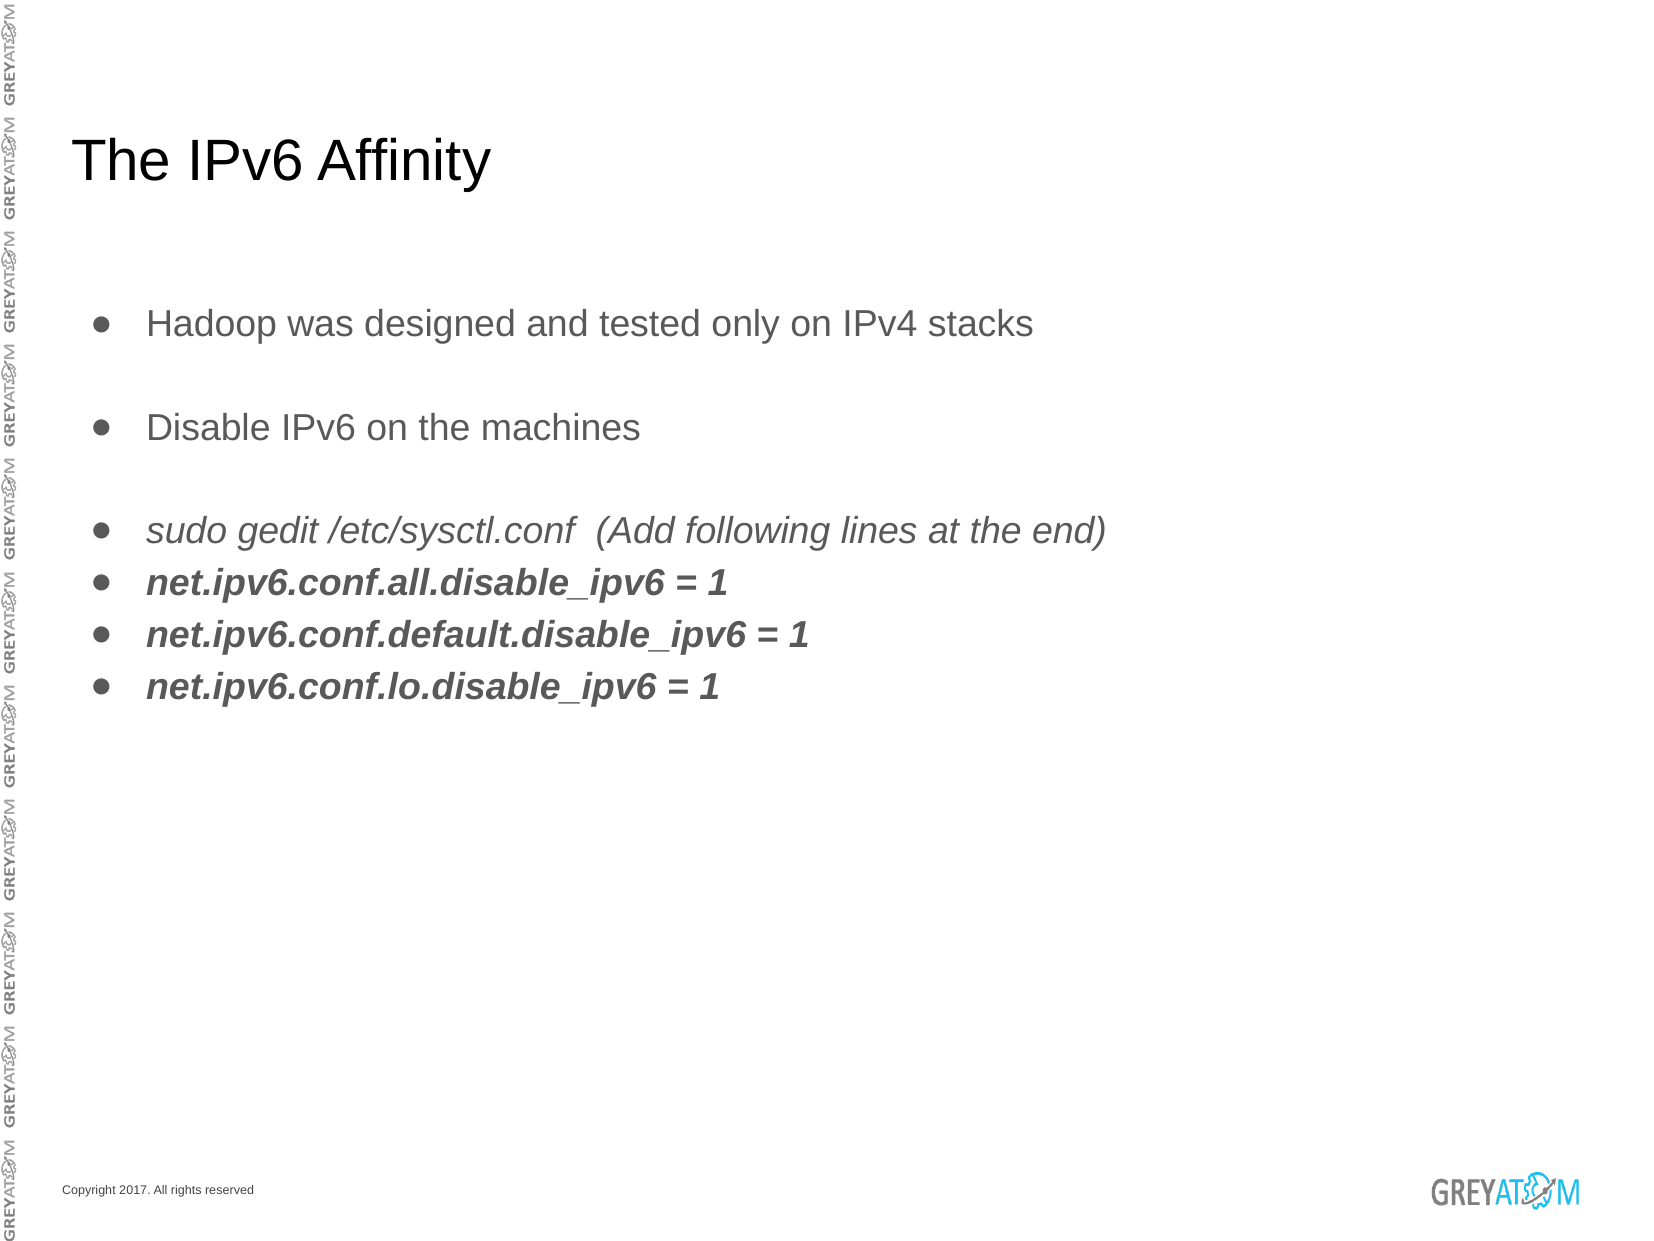

The IPv6 Affinity
Hadoop was designed and tested only on IPv4 stacks
Disable IPv6 on the machines
sudo gedit /etc/sysctl.conf (Add following lines at the end)
net.ipv6.conf.all.disable_ipv6 = 1
net.ipv6.conf.default.disable_ipv6 = 1
net.ipv6.conf.lo.disable_ipv6 = 1